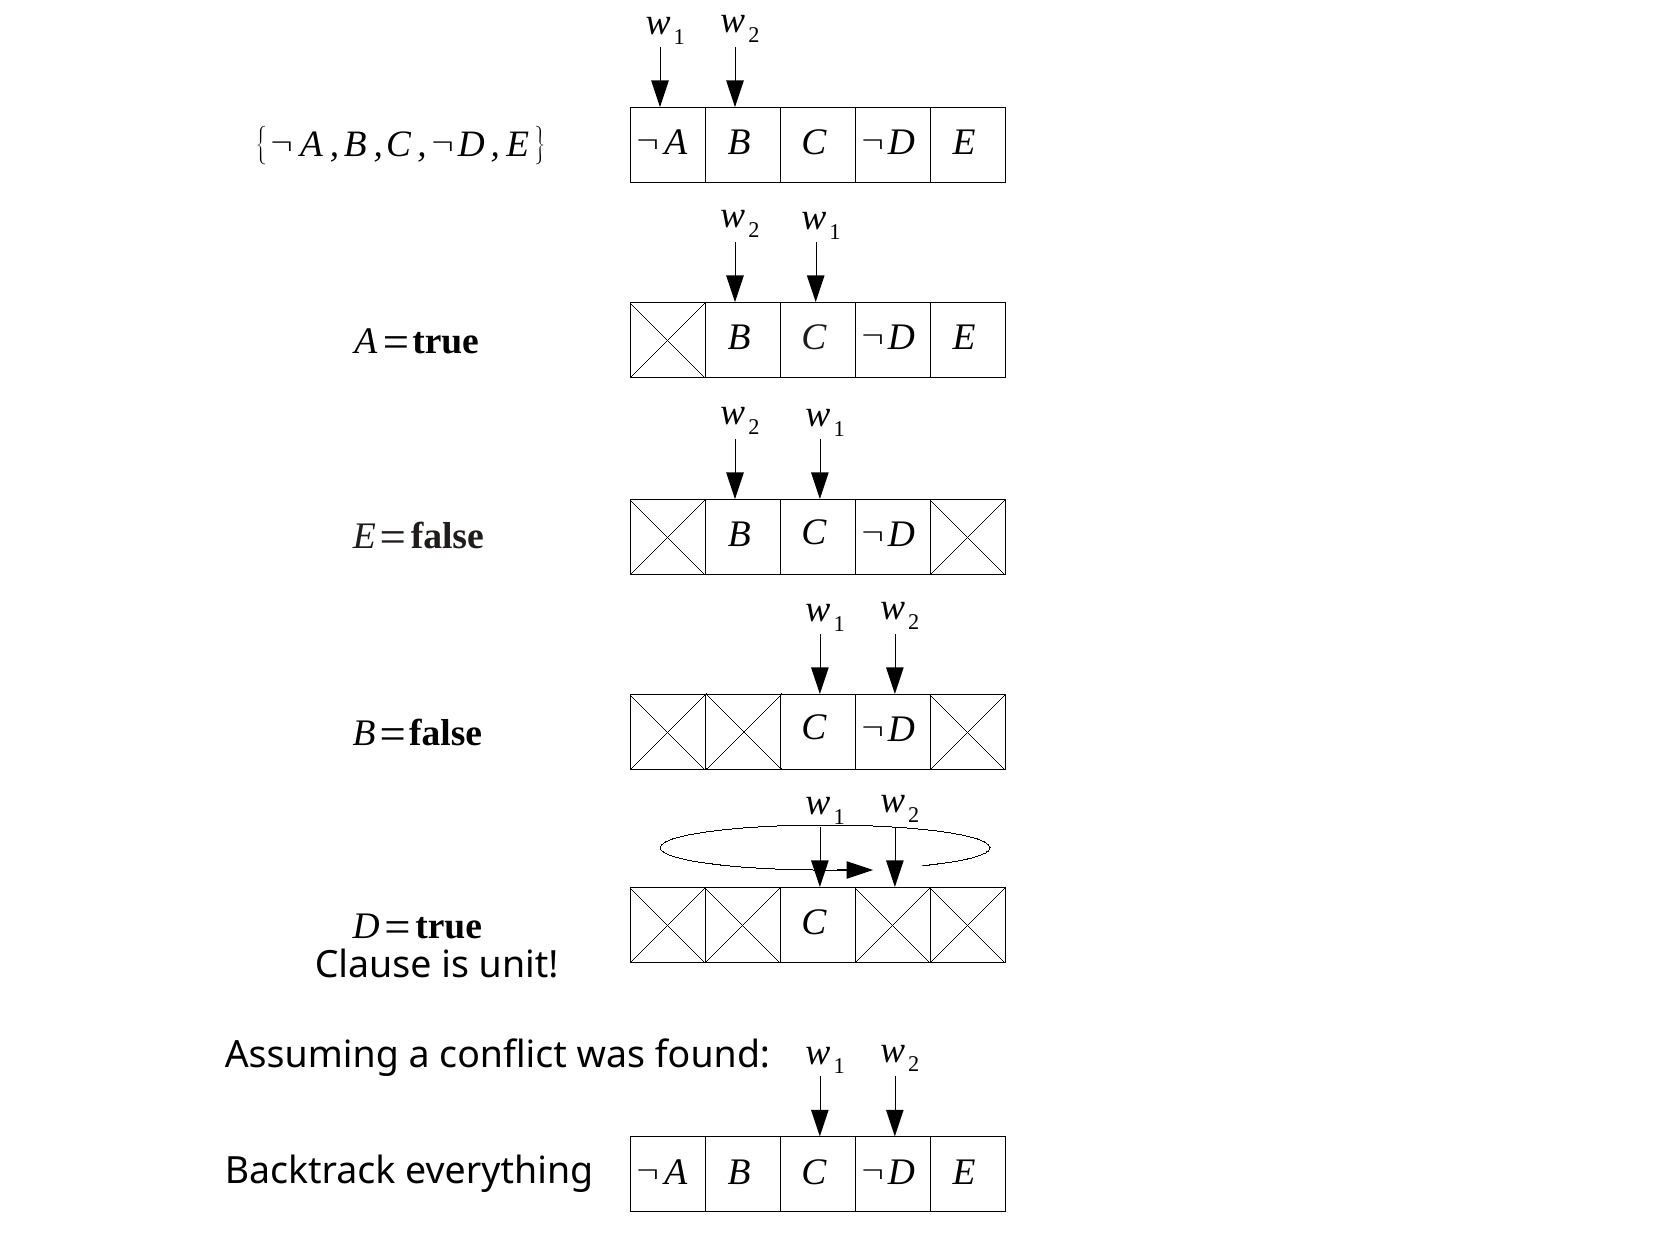

Clause is unit!
Assuming a conflict was found:
Backtrack everything